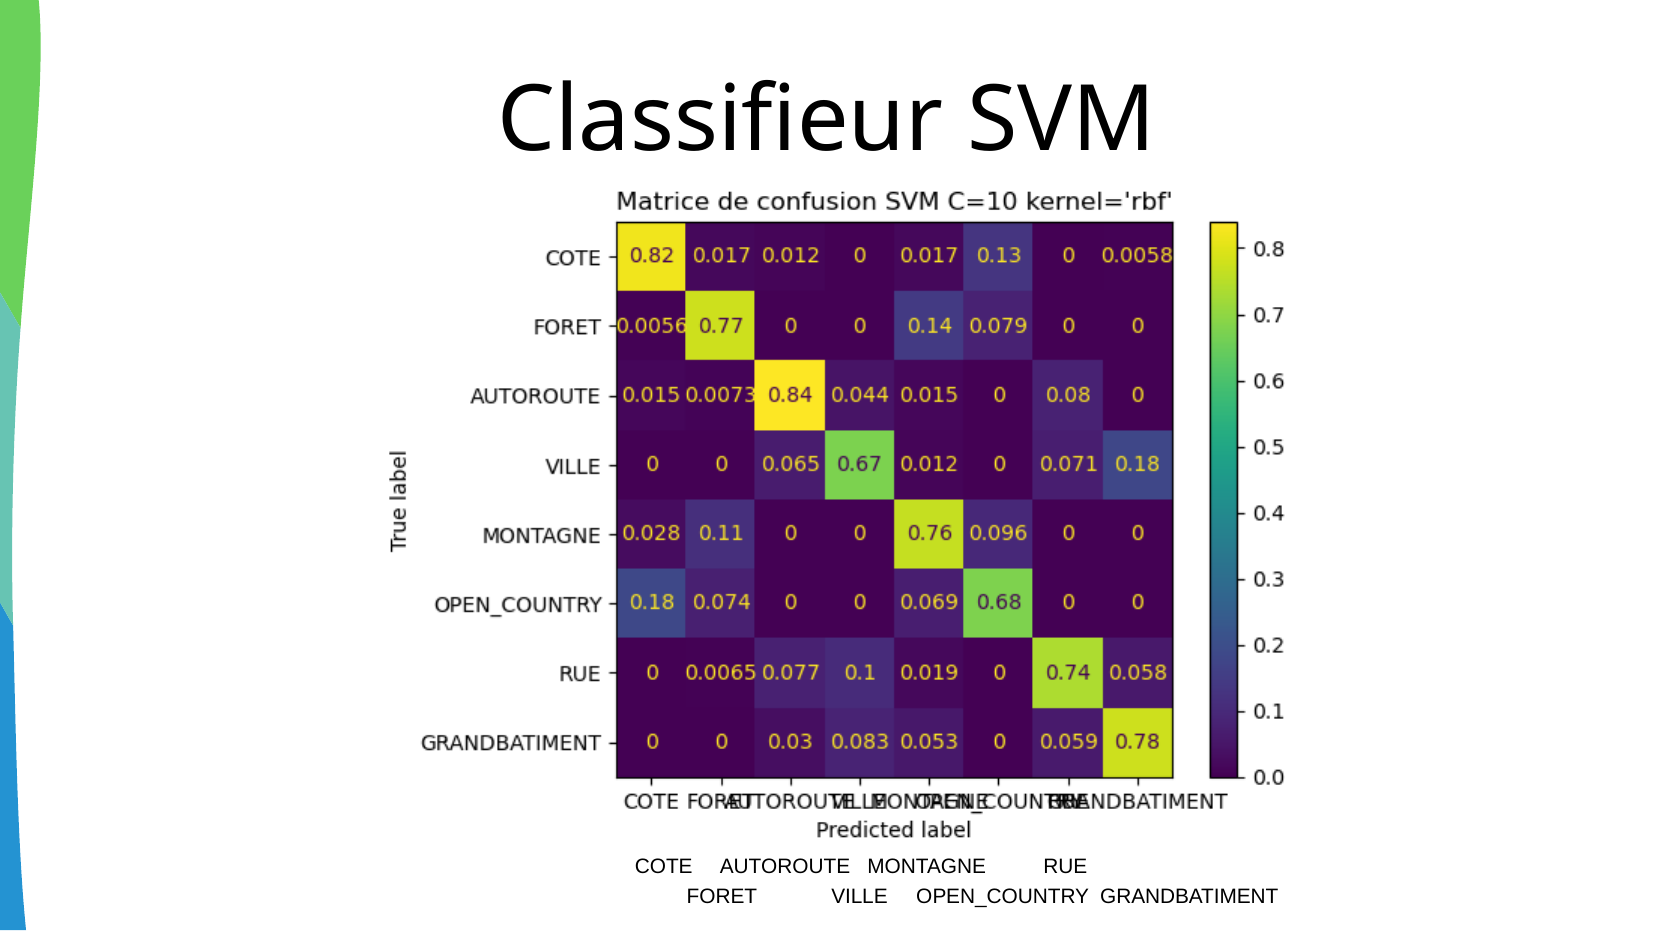

# Classifieur SVM
COTE AUTOROUTE MONTAGNE RUE
 FORET VILLE OPEN_COUNTRY GRANDBATIMENT